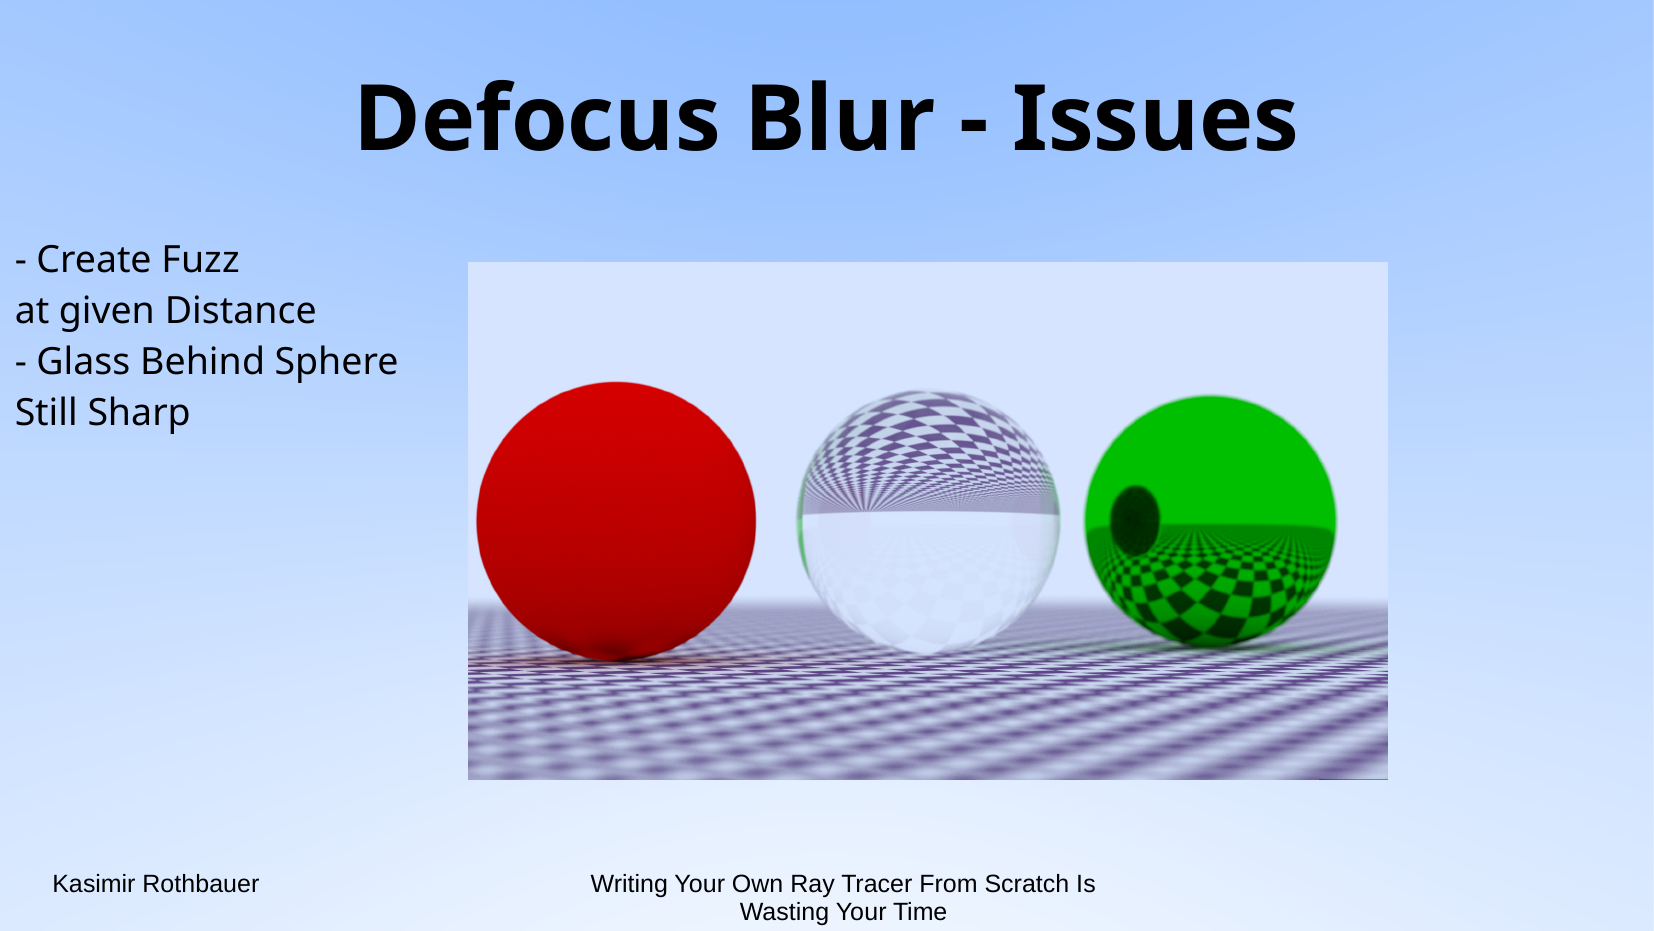

# Defocus Blur - Issues
- Create Fuzz
at given Distance
- Glass Behind Sphere
Still Sharp
Writing Your Own Ray Tracer From Scratch Is Wasting Your Time
Kasimir Rothbauer